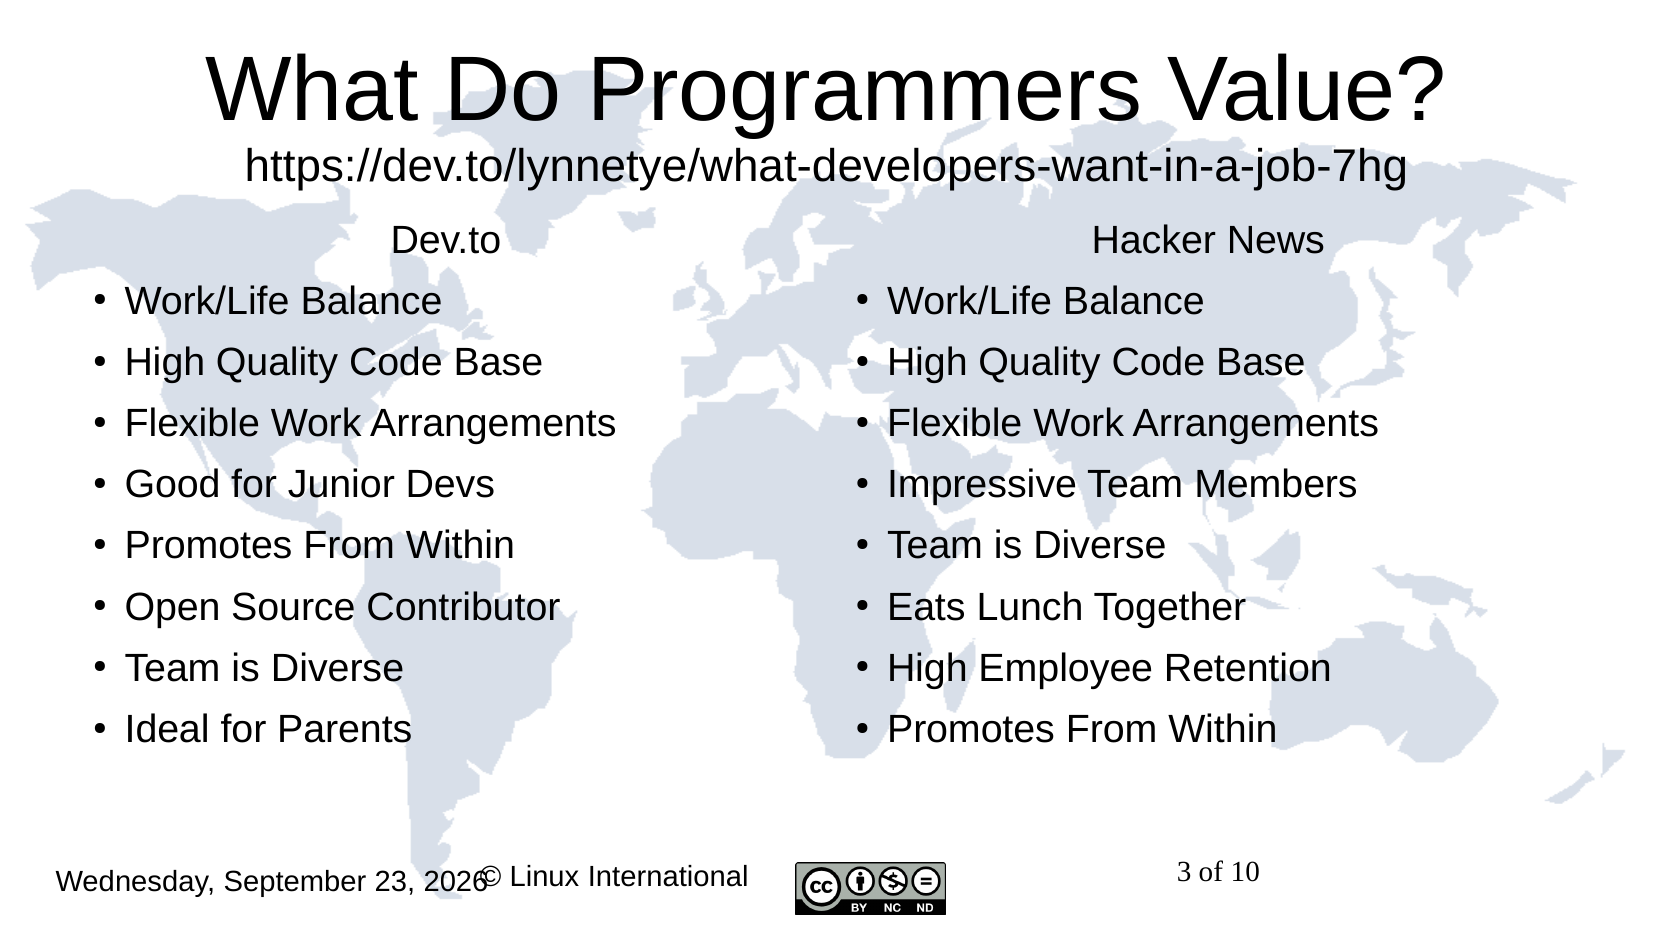

# What Do Programmers Value? https://dev.to/lynnetye/what-developers-want-in-a-job-7hg
Dev.to
Work/Life Balance
High Quality Code Base
Flexible Work Arrangements
Good for Junior Devs
Promotes From Within
Open Source Contributor
Team is Diverse
Ideal for Parents
Hacker News
Work/Life Balance
High Quality Code Base
Flexible Work Arrangements
Impressive Team Members
Team is Diverse
Eats Lunch Together
High Employee Retention
Promotes From Within
3